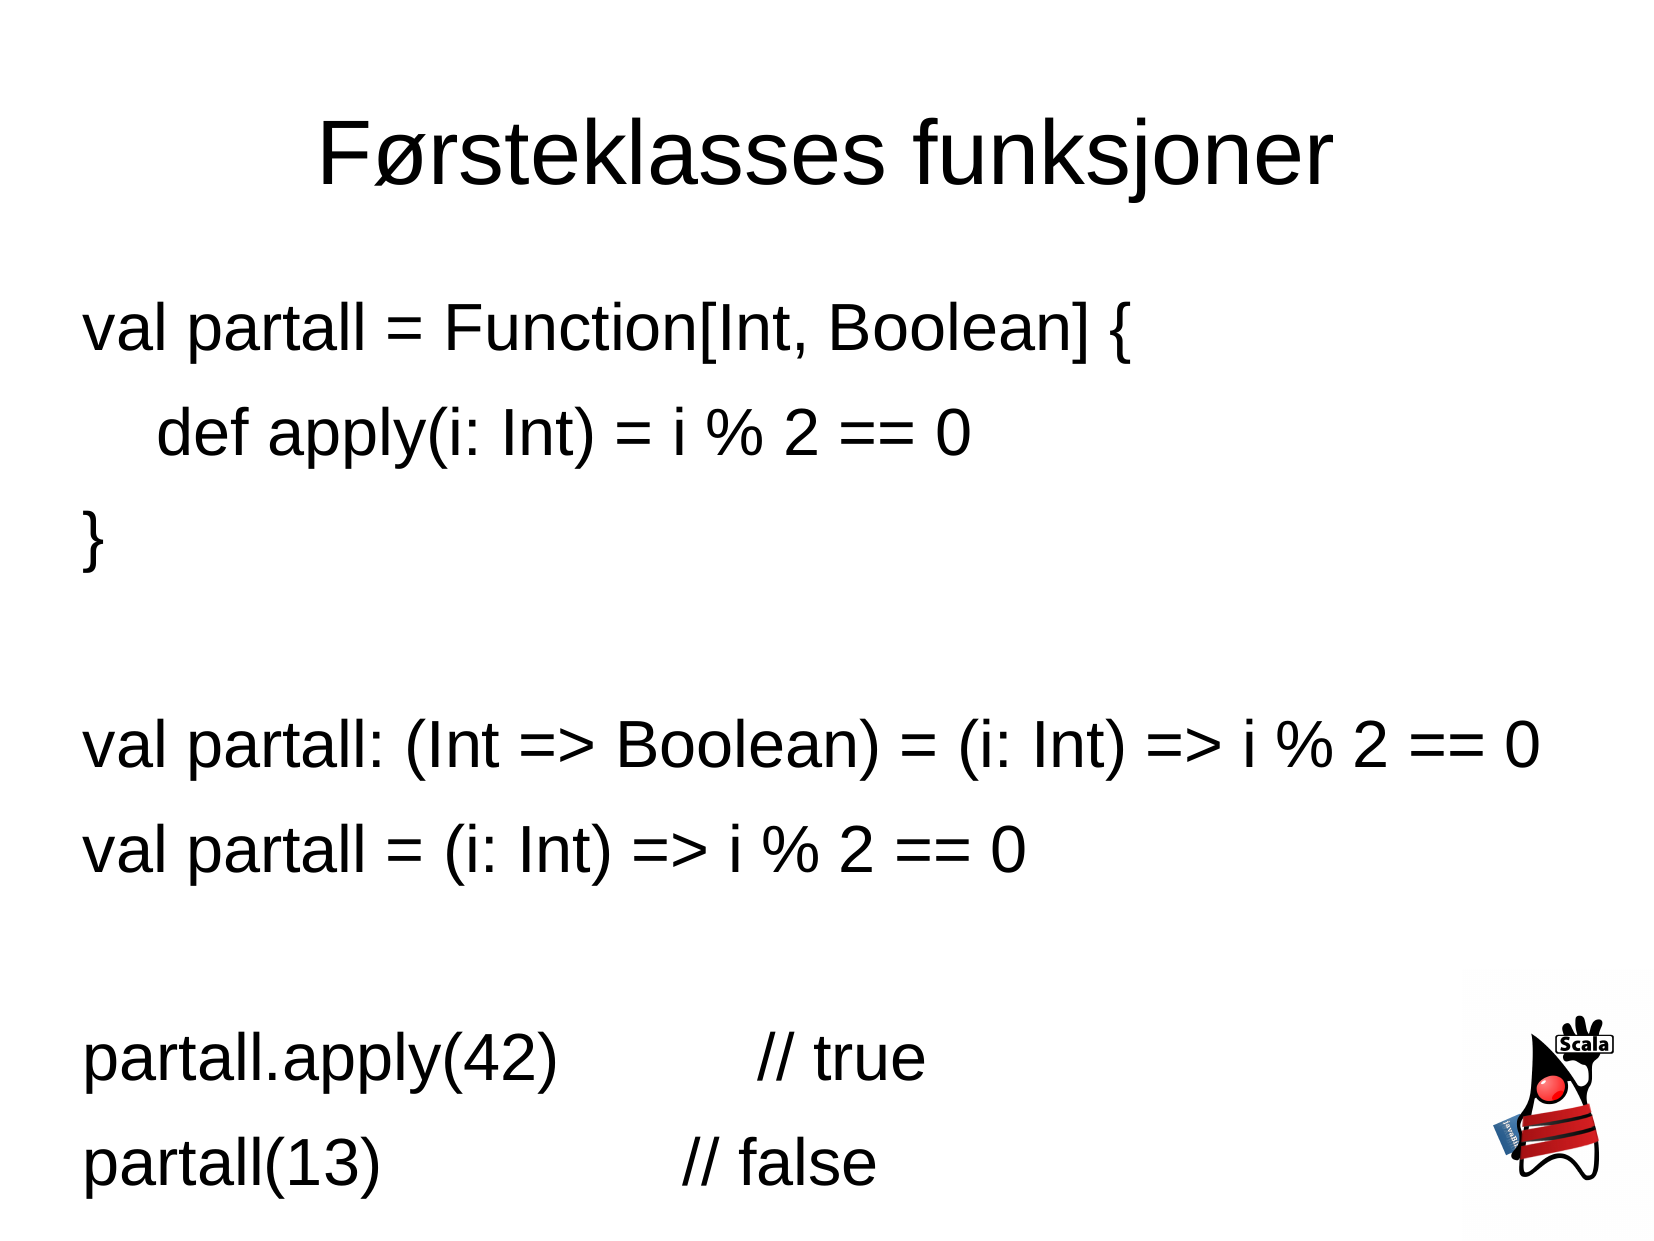

# Førsteklasses funksjoner
val partall = Function[Int, Boolean] {
 def apply(i: Int) = i % 2 == 0
}
val partall: (Int => Boolean) = (i: Int) => i % 2 == 0
val partall = (i: Int) => i % 2 == 0
partall.apply(42)			// true
partall(13)					// false